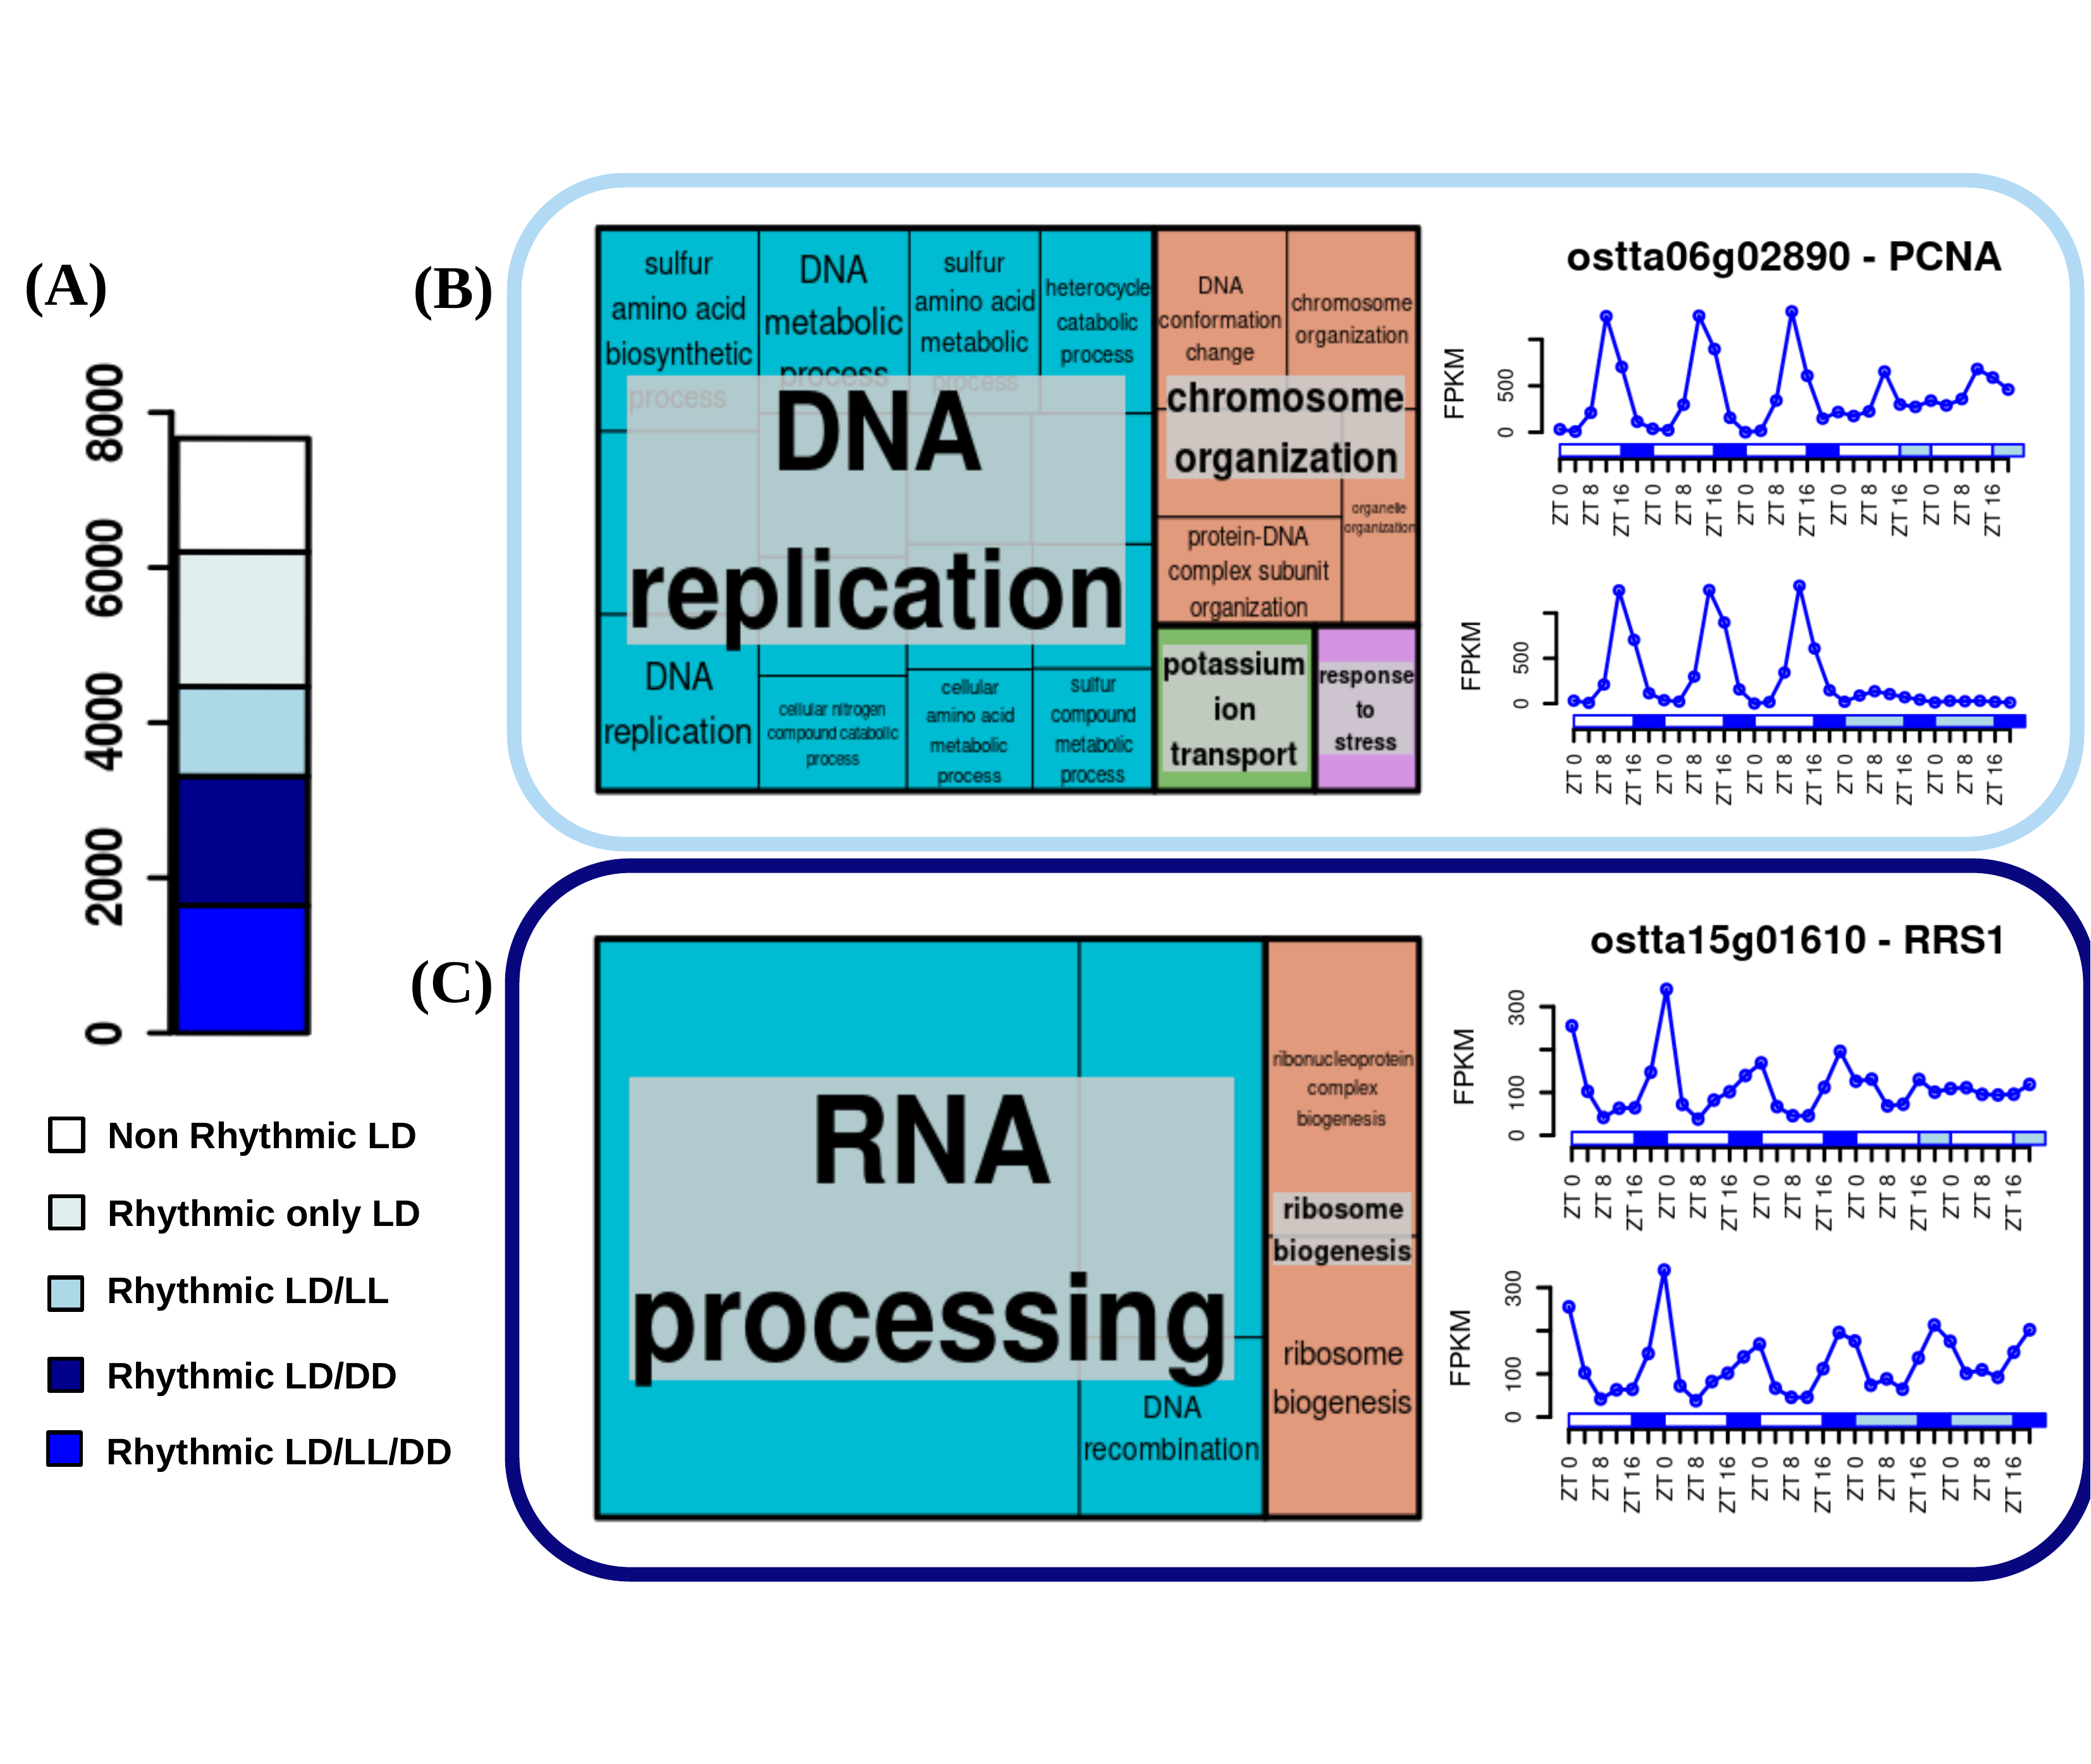

(A)
 (B)
 (C)
Non Rhythmic LD
Rhythmic only LD
Rhythmic LD/LL
Rhythmic LD/DD
Rhythmic LD/LL/DD